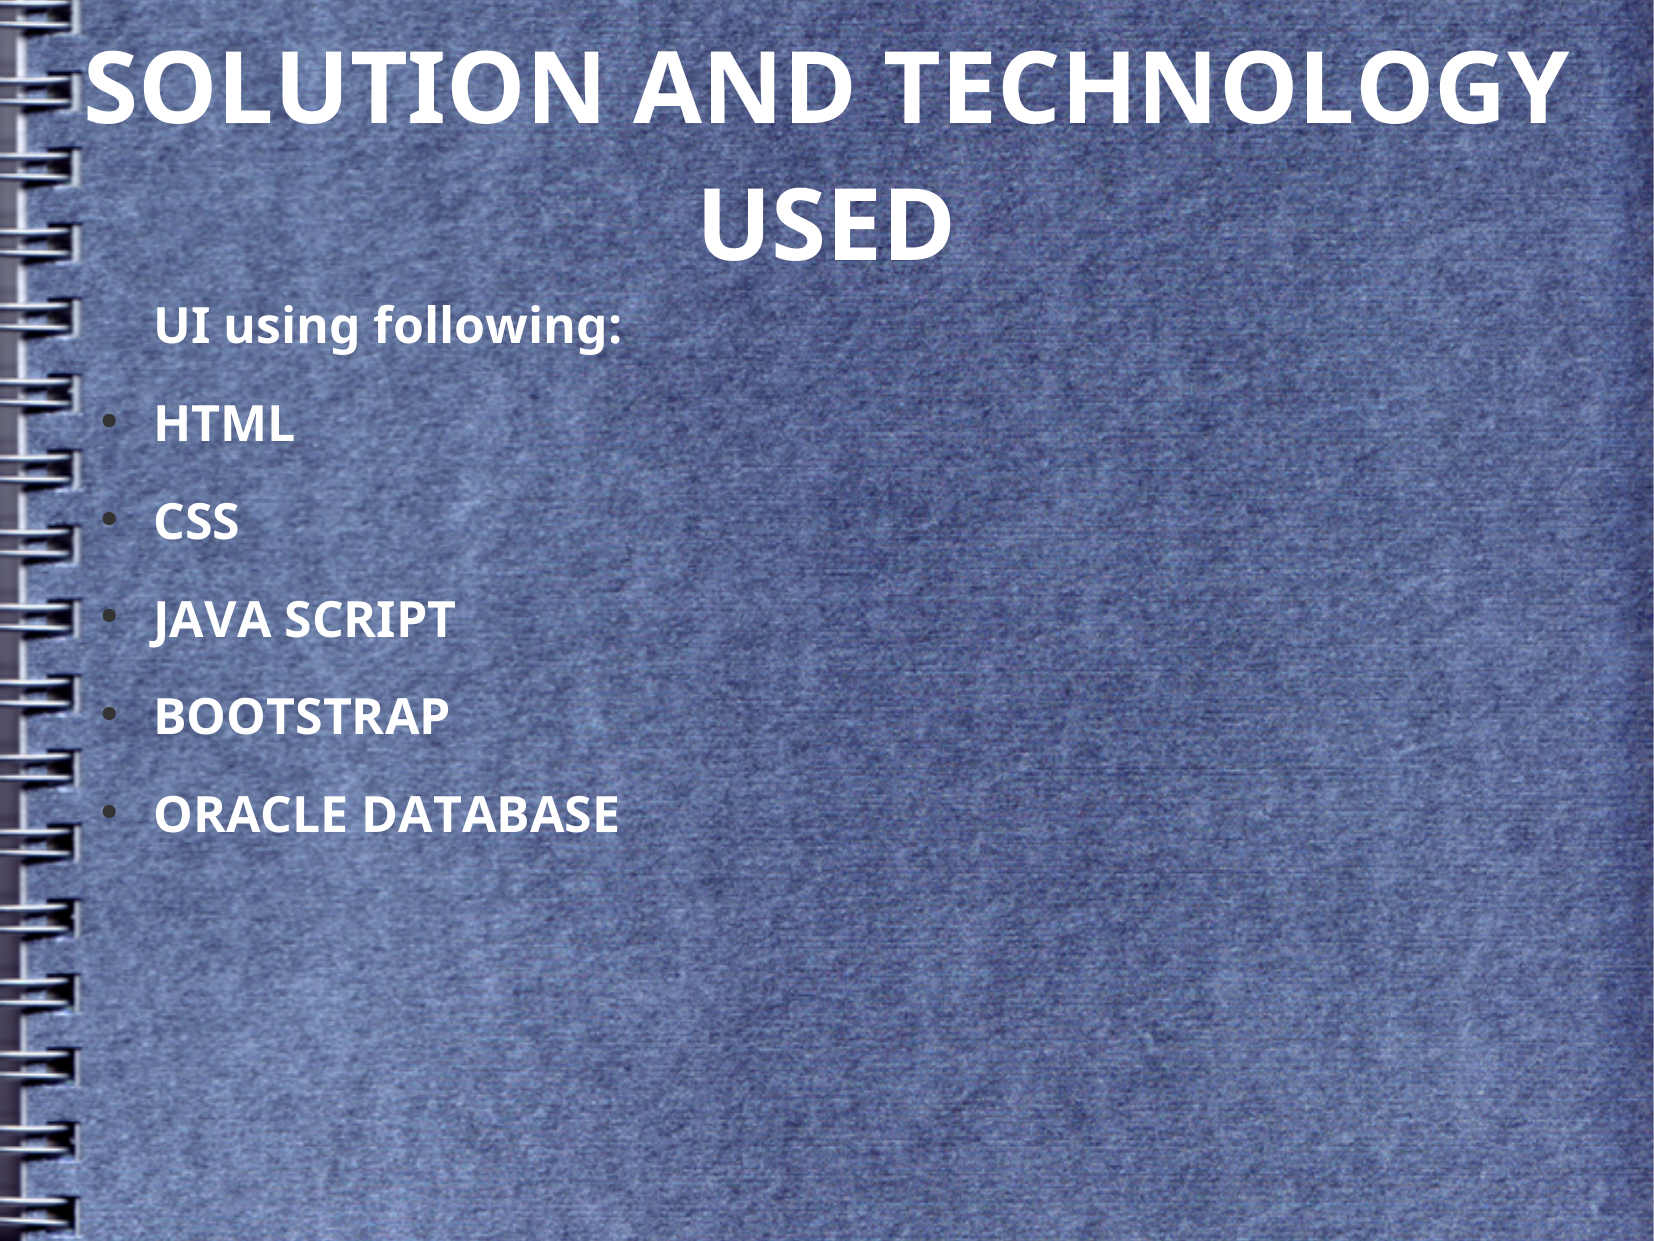

# SOLUTION AND TECHNOLOGY USED
UI using following:
HTML
CSS
JAVA SCRIPT
BOOTSTRAP
ORACLE DATABASE